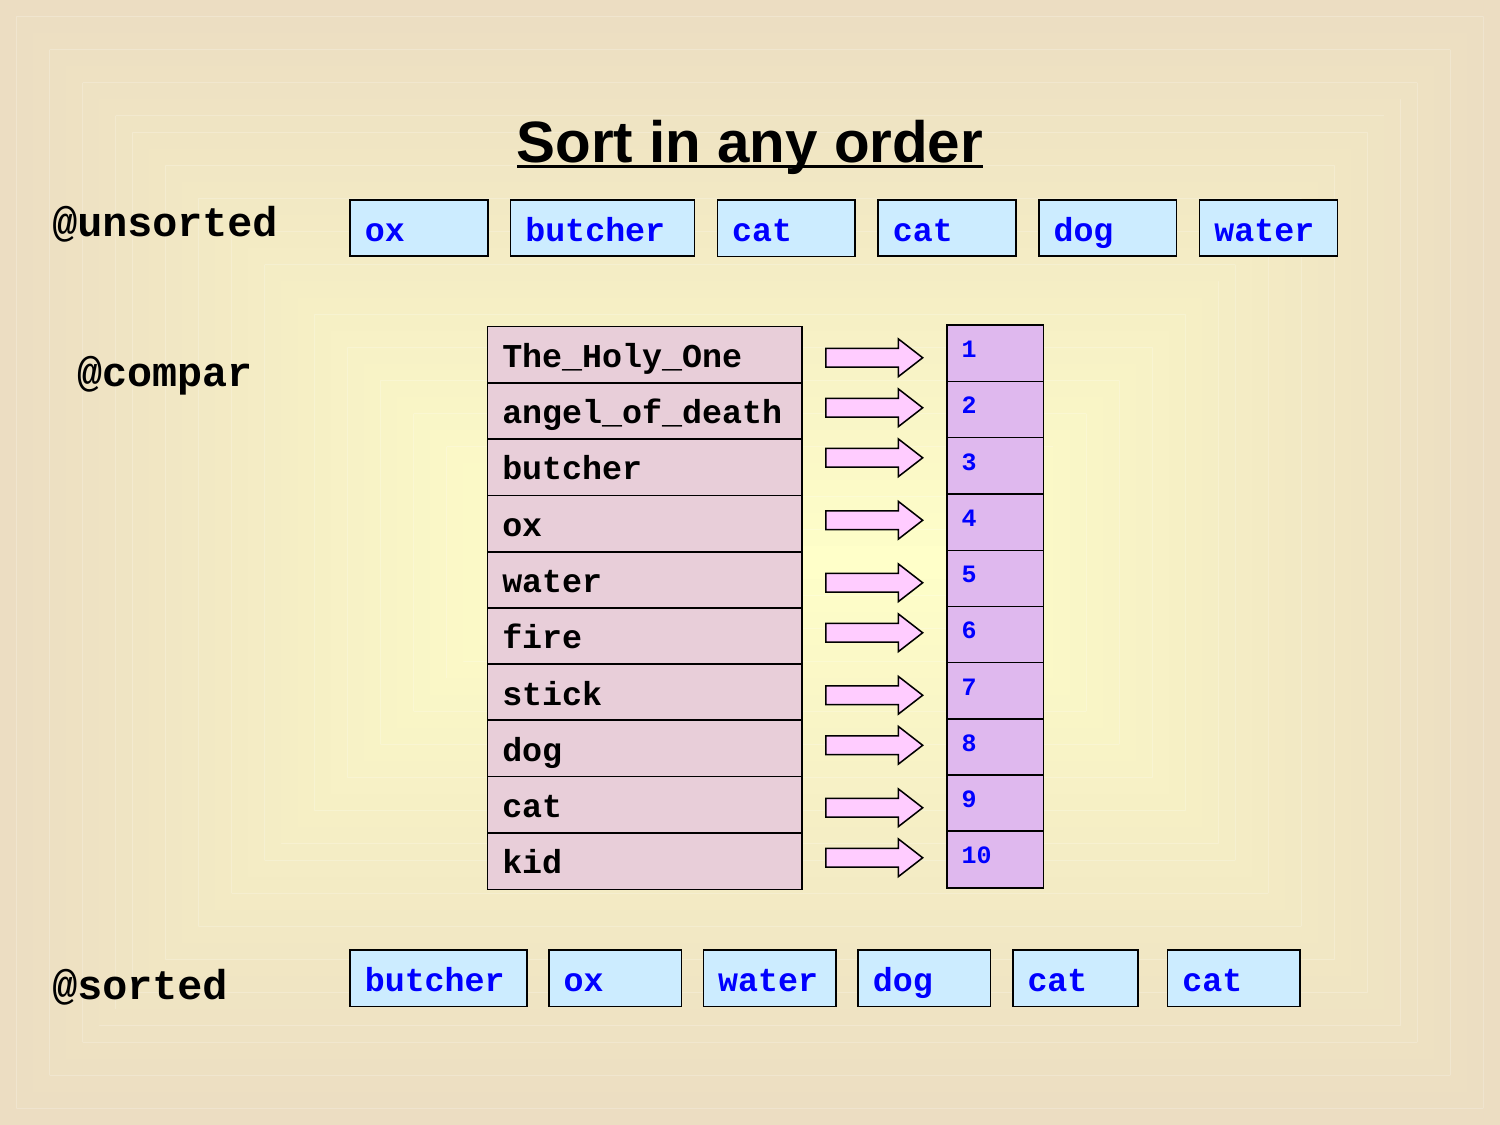

# Sort in any order
@unsorted
ox
butcher
cat
cat
dog
water
1
2
3
4
5
6
7
8
9
10
The_Holy_One
angel_of_death
butcher
ox
water
fire
stick
dog
cat
kid
@compar
@sorted
water
dog
cat
cat
butcher
ox